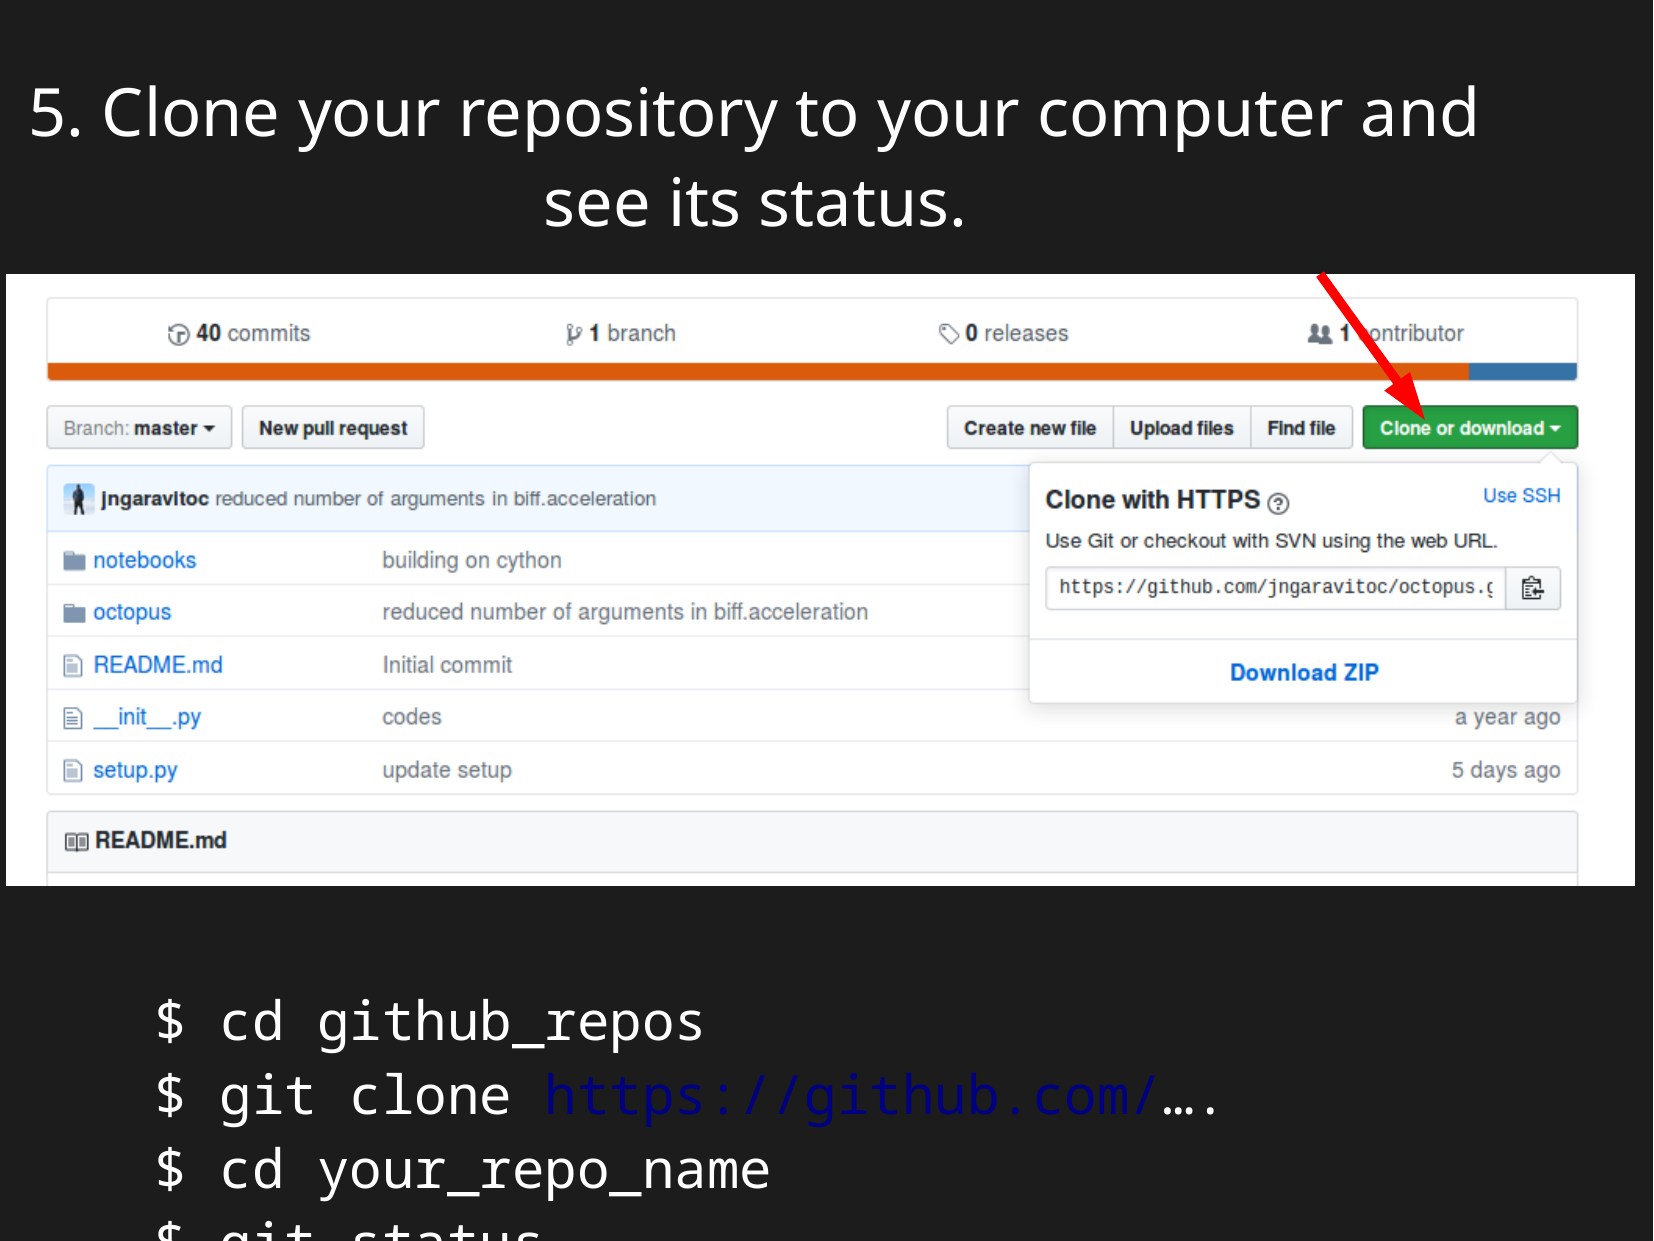

# 5. Clone your repository to your computer and see its status.
$ cd github_repos
$ git clone https://github.com/….
$ cd your_repo_name
$ git status